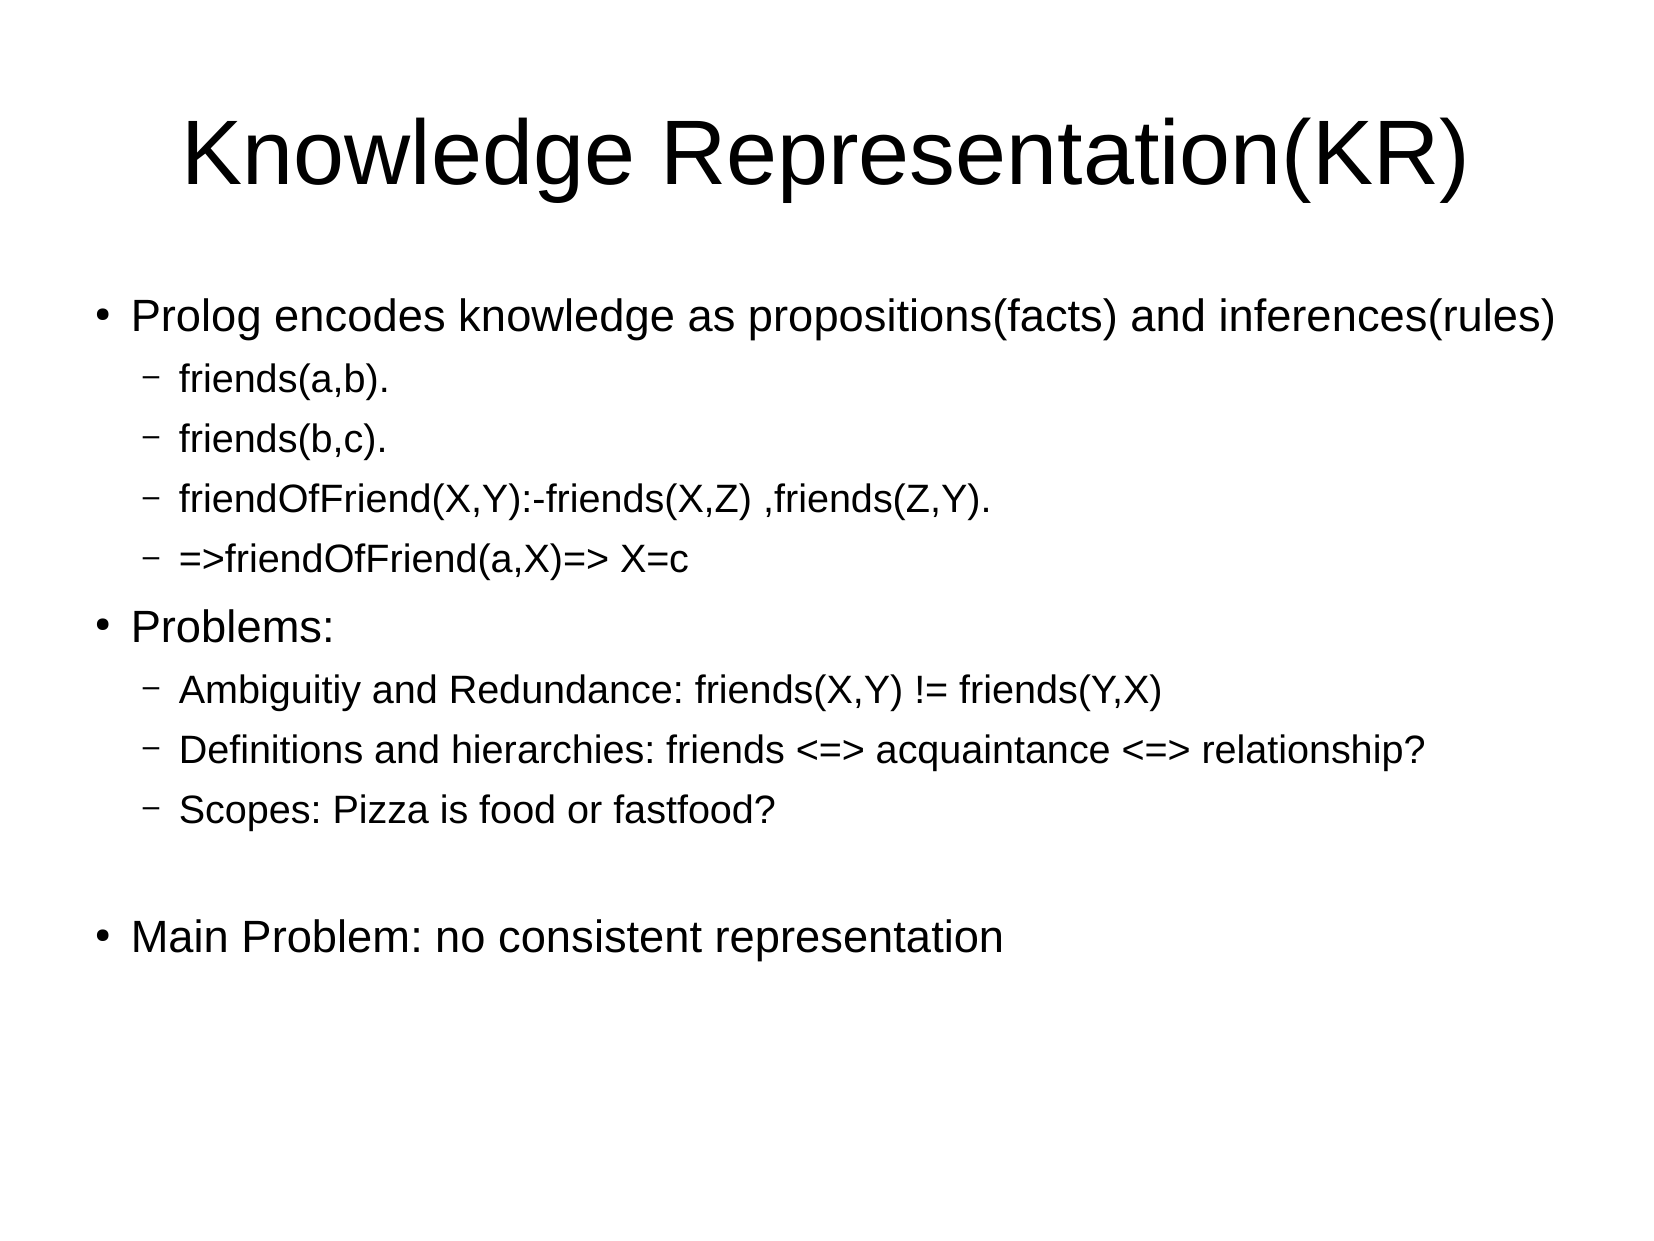

# Knowledge Representation(KR)
Prolog encodes knowledge as propositions(facts) and inferences(rules)
friends(a,b).
friends(b,c).
friendOfFriend(X,Y):-friends(X,Z) ,friends(Z,Y).
=>friendOfFriend(a,X)=> X=c
Problems:
Ambiguitiy and Redundance: friends(X,Y) != friends(Y,X)
Definitions and hierarchies: friends <=> acquaintance <=> relationship?
Scopes: Pizza is food or fastfood?
Main Problem: no consistent representation